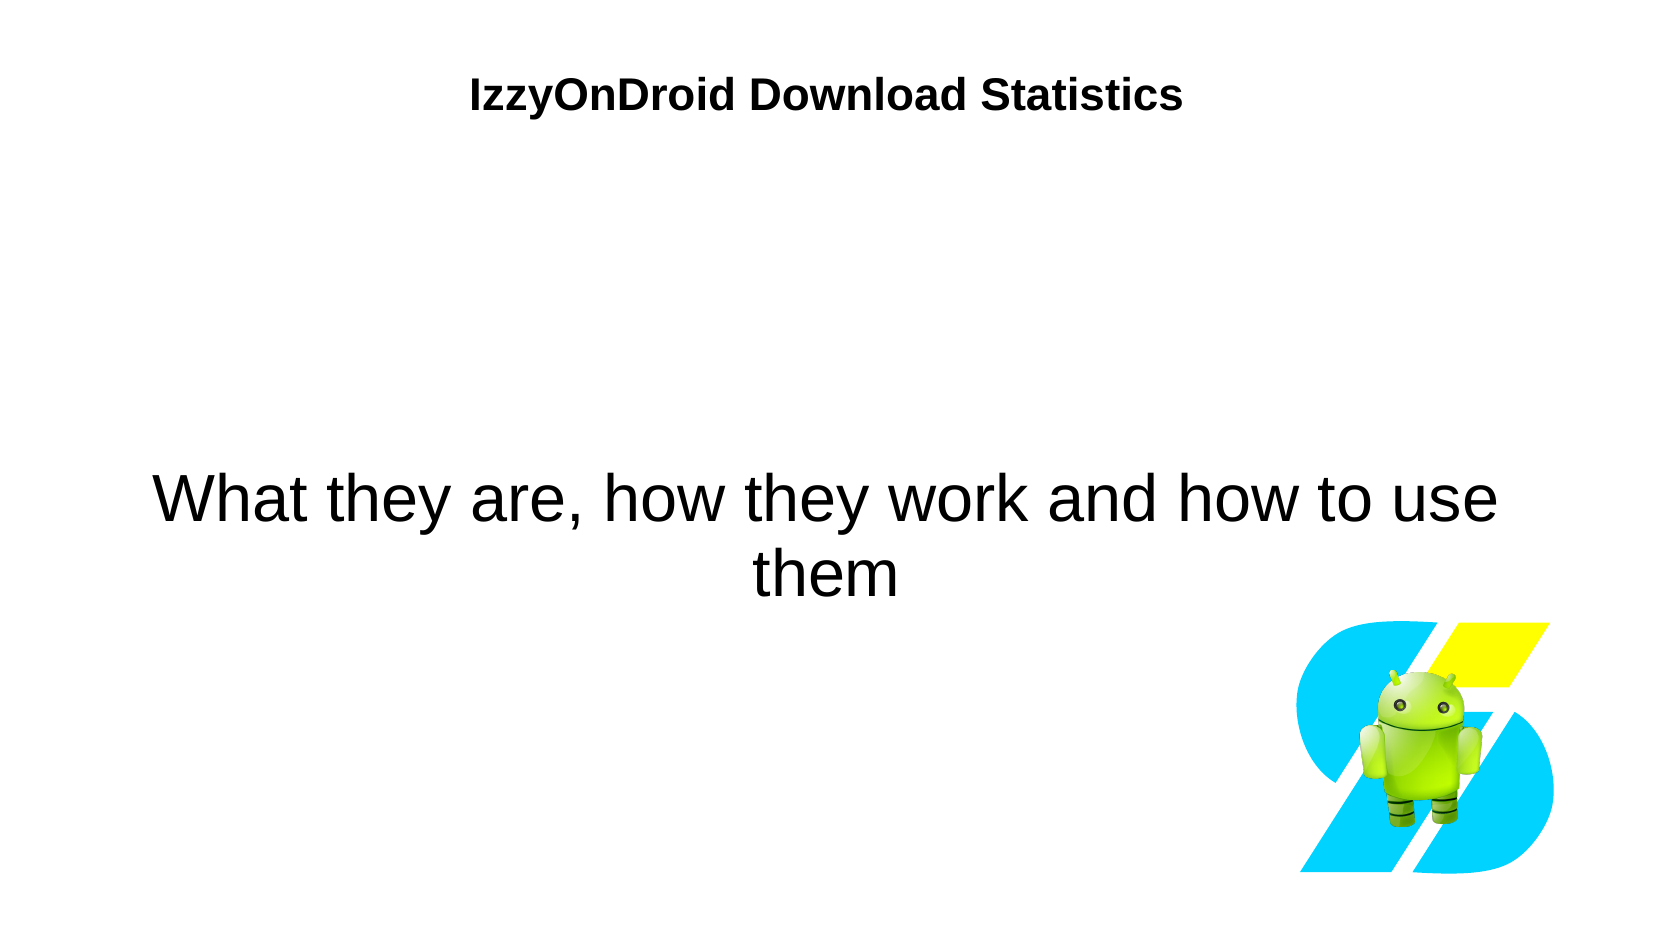

# IzzyOnDroid Download Statistics
What they are, how they work and how to use them